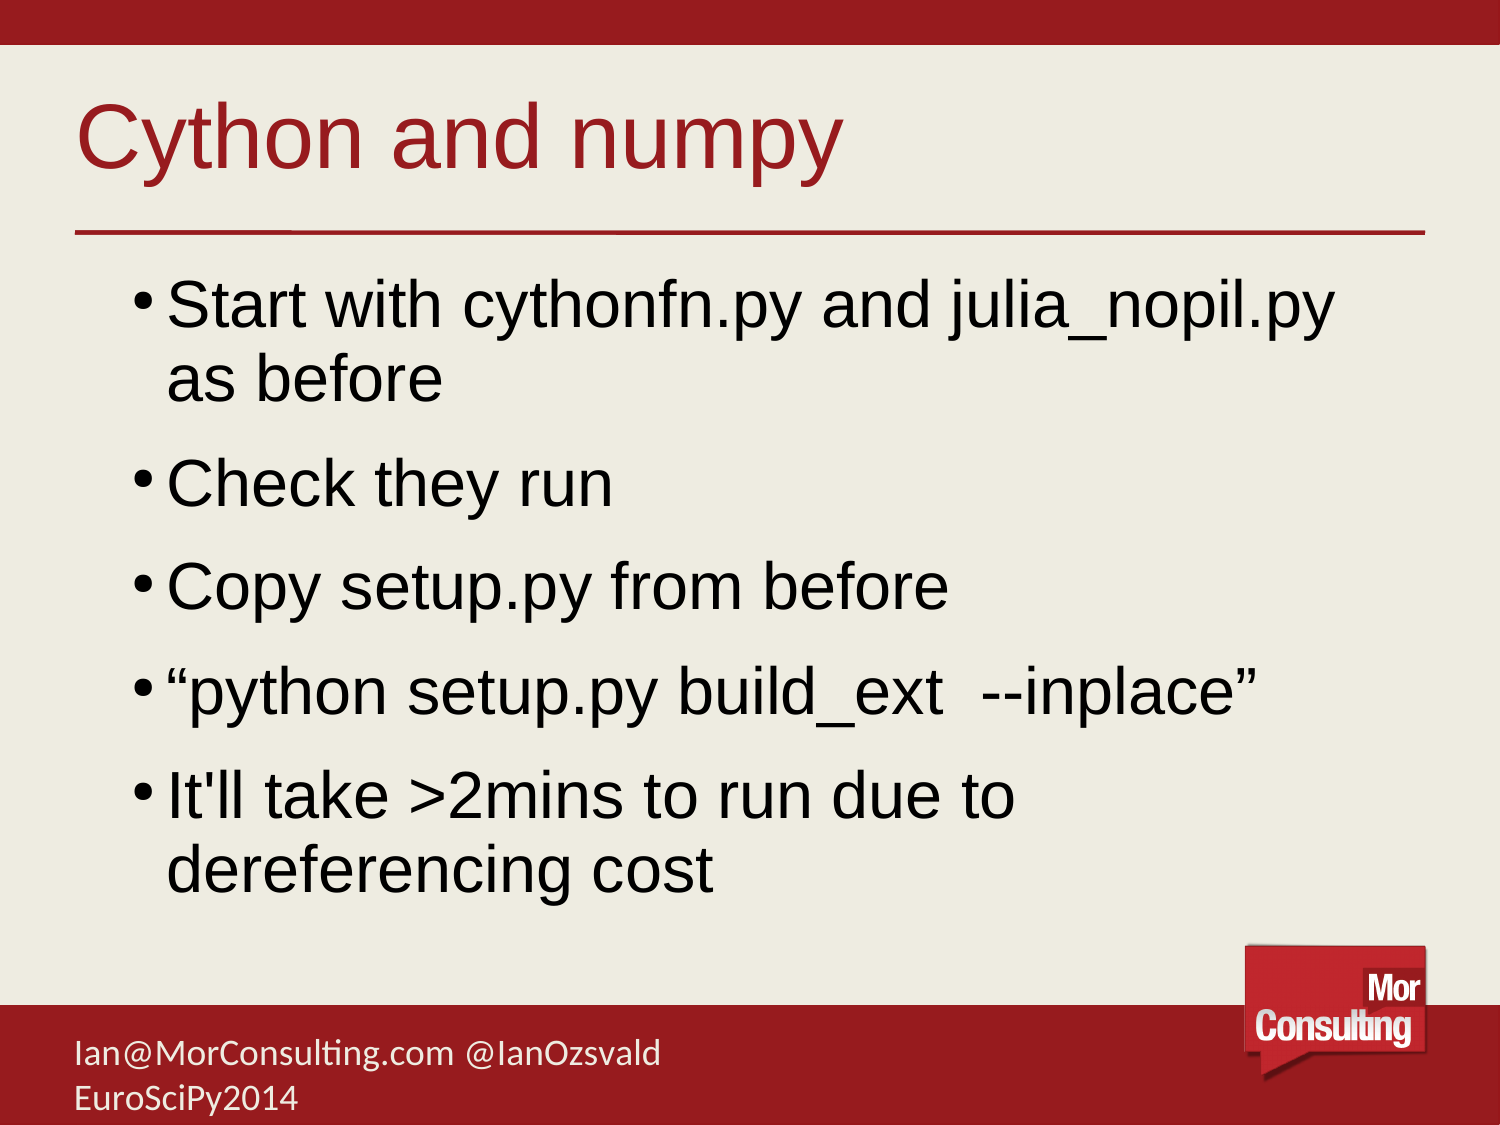

# Cython and numpy
Start with cythonfn.py and julia_nopil.py as before
Check they run
Copy setup.py from before
“python setup.py build_ext --inplace”
It'll take >2mins to run due to dereferencing cost